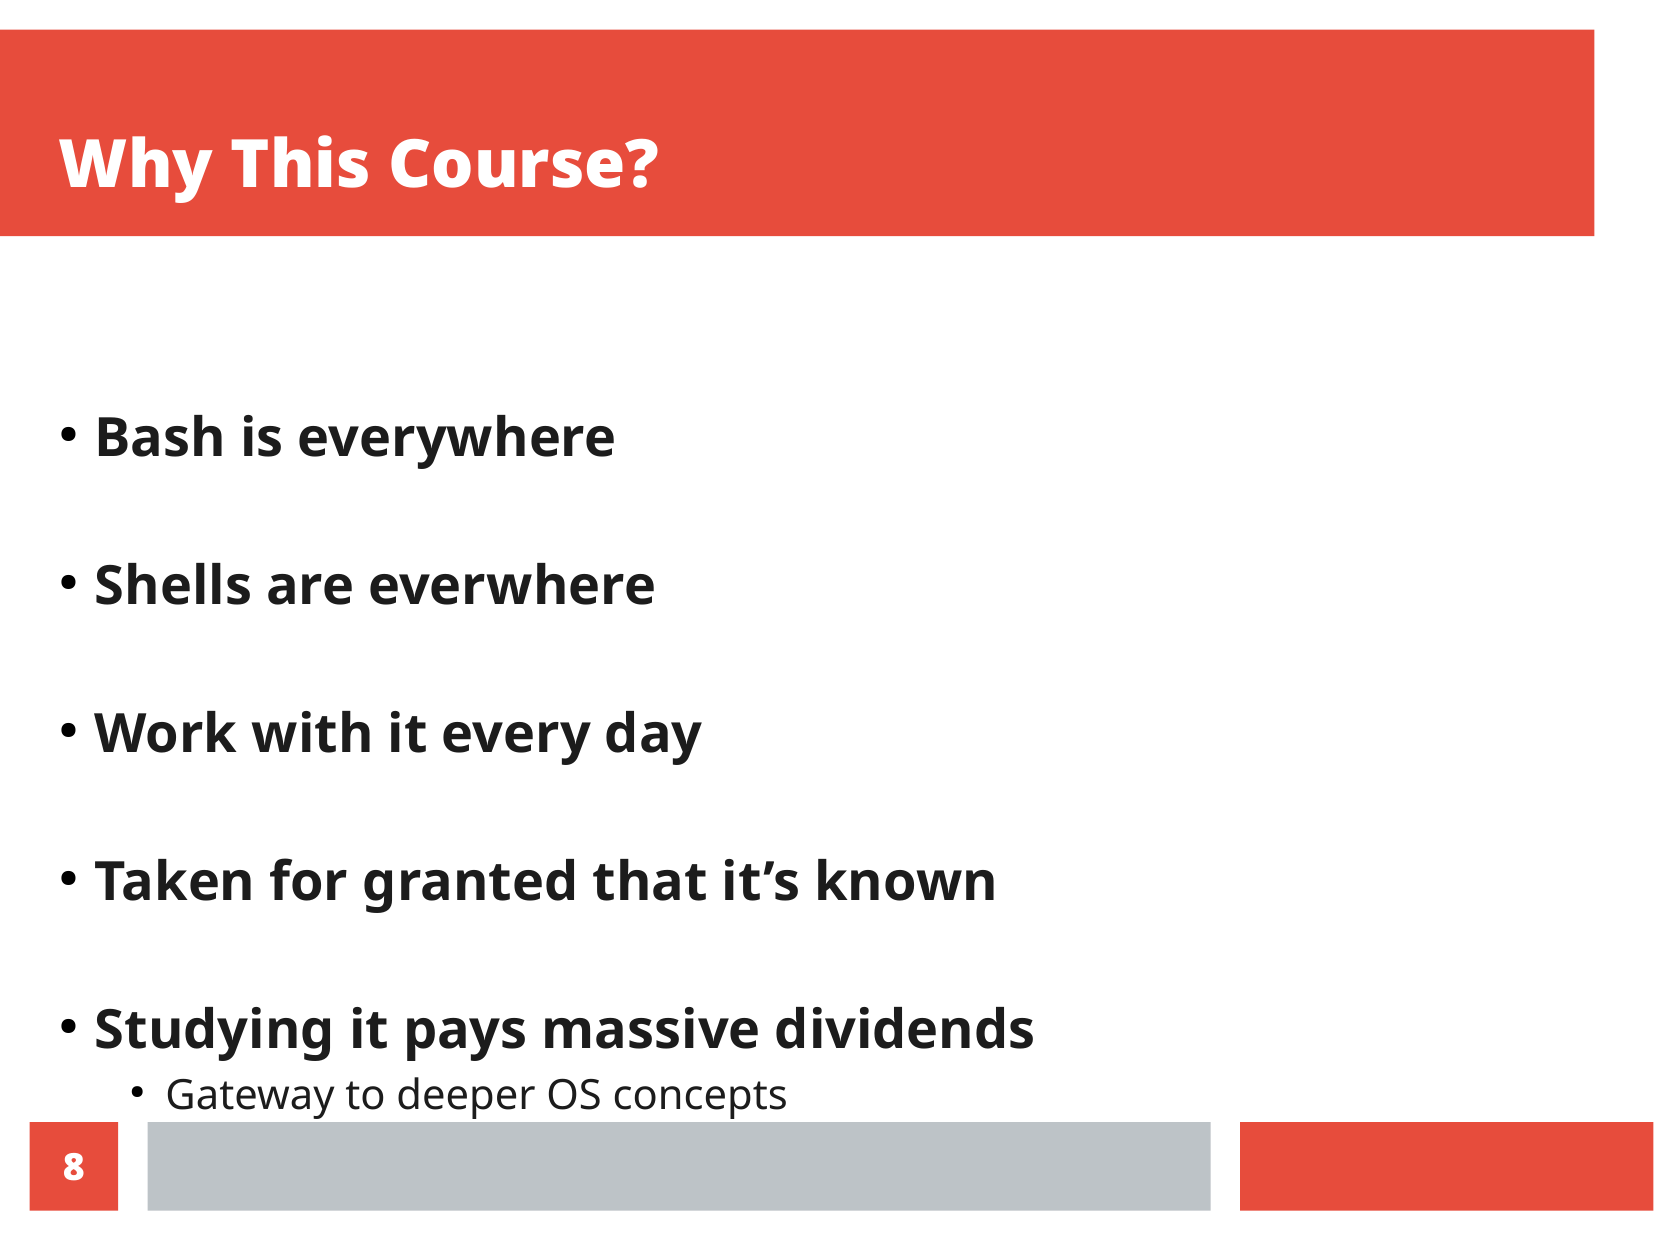

# Why This Course?
Bash is everywhere
Shells are everwhere
Work with it every day
Taken for granted that it’s known
Studying it pays massive dividends
Gateway to deeper OS concepts
8